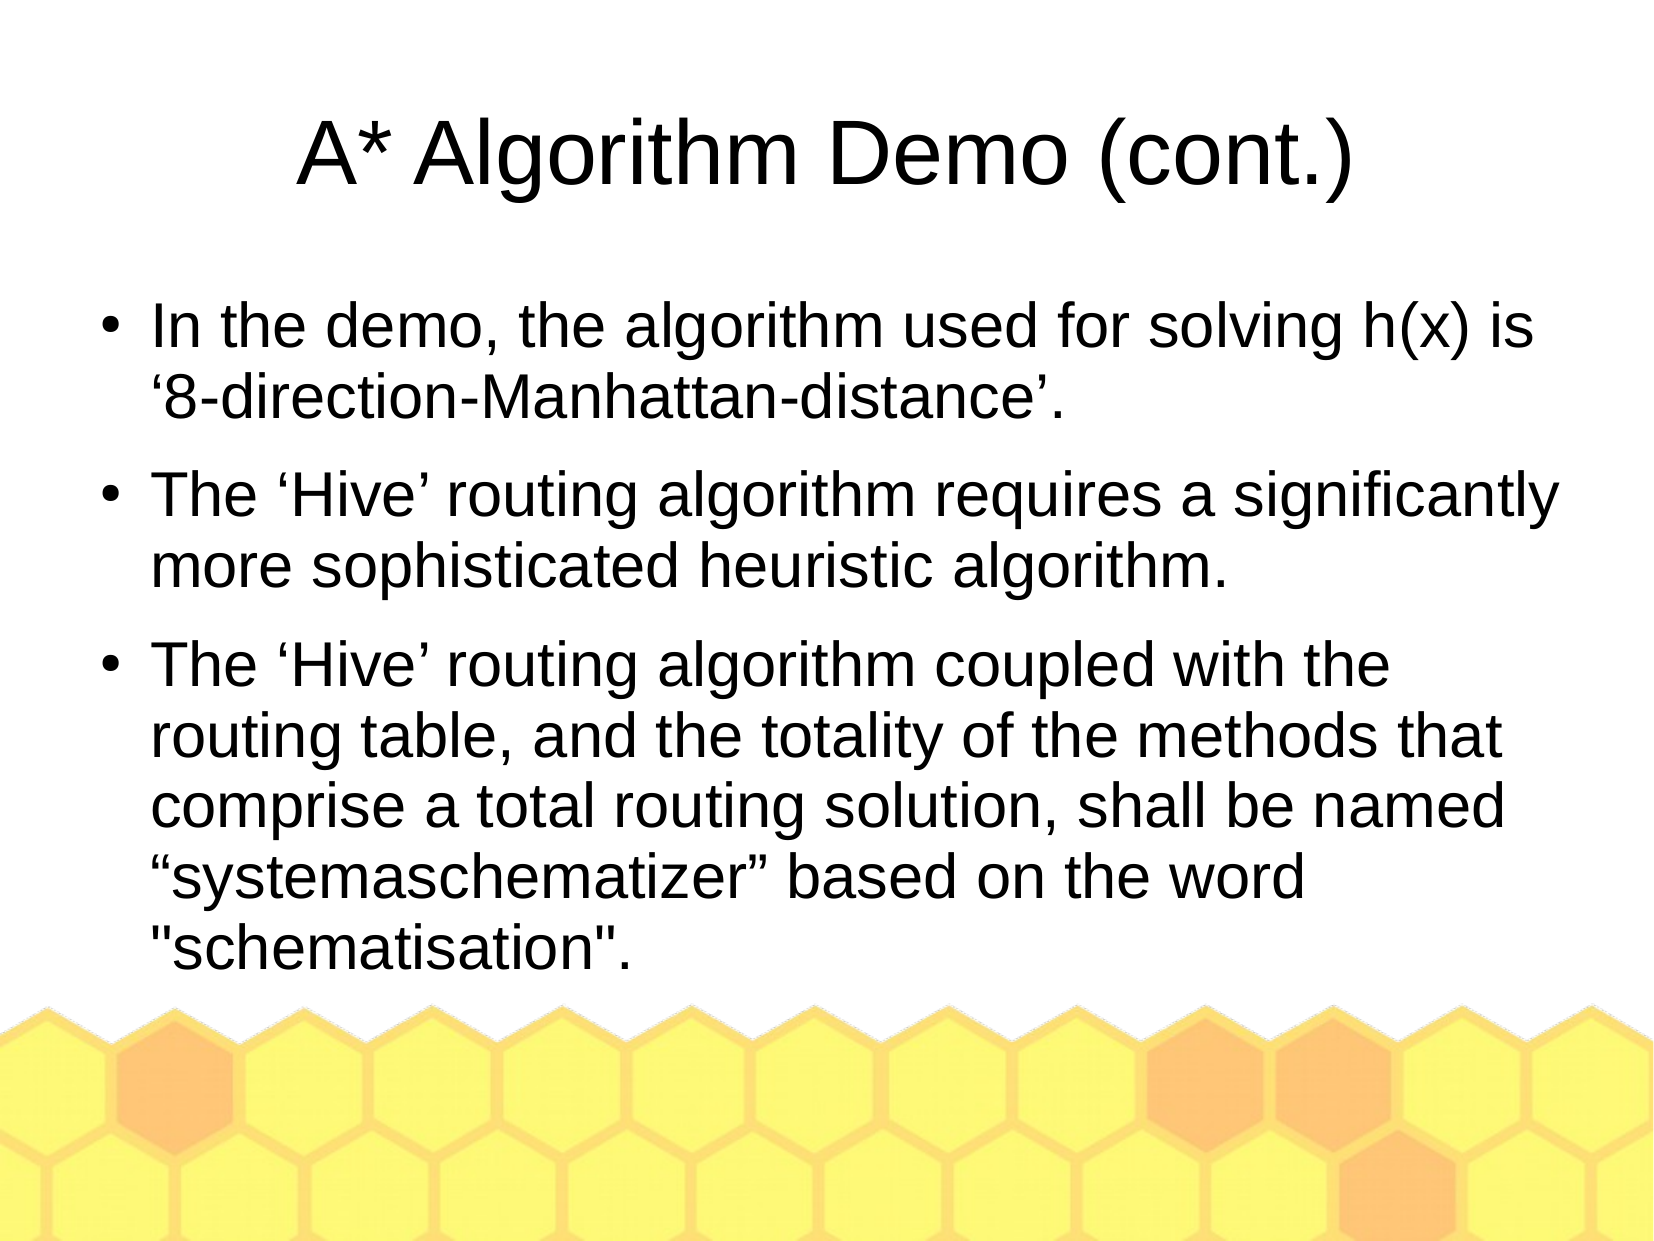

# A* Algorithm Demo (cont.)
In the demo, the algorithm used for solving h(x) is ‘8-direction-Manhattan-distance’.
The ‘Hive’ routing algorithm requires a significantly more sophisticated heuristic algorithm.
The ‘Hive’ routing algorithm coupled with the routing table, and the totality of the methods that comprise a total routing solution, shall be named “systemaschematizer” based on the word "schematisation".